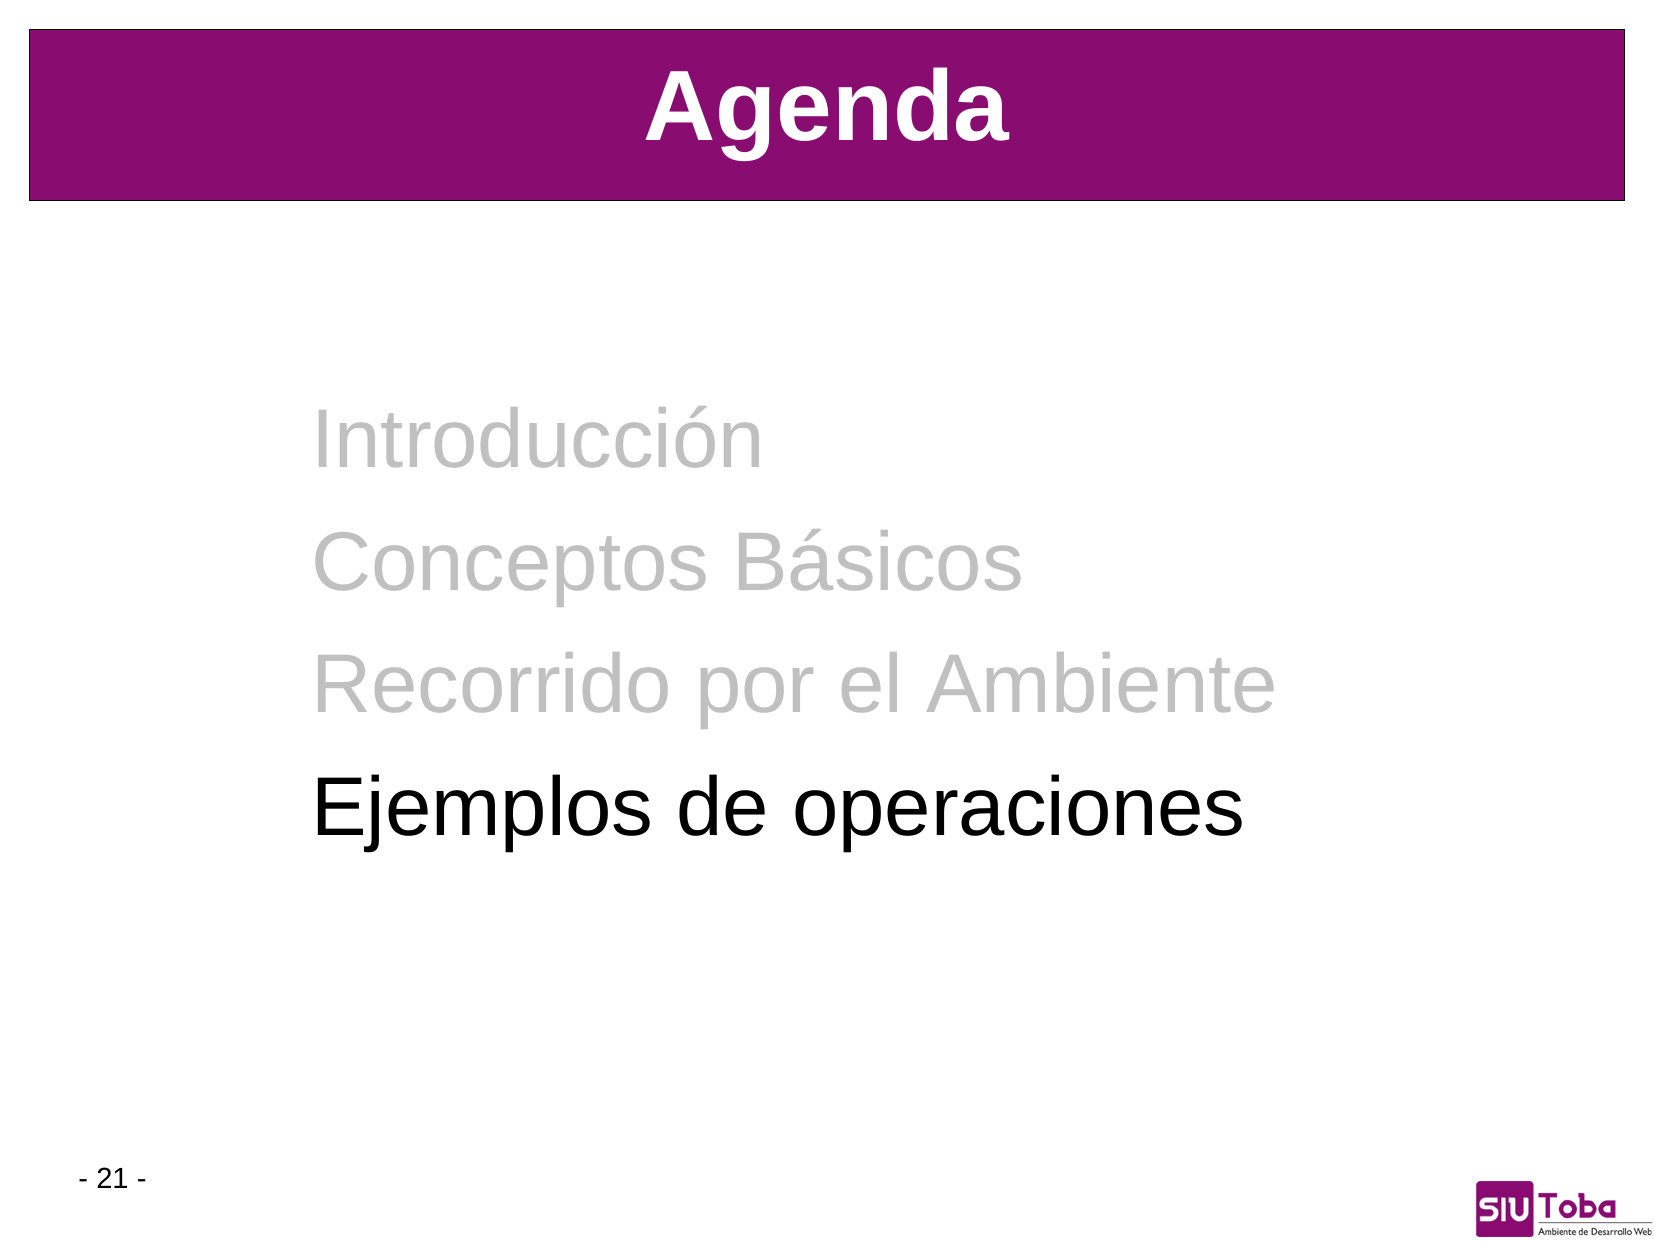

# Agenda
Introducción
Conceptos Básicos
Recorrido por el Ambiente
Ejemplos de operaciones
21